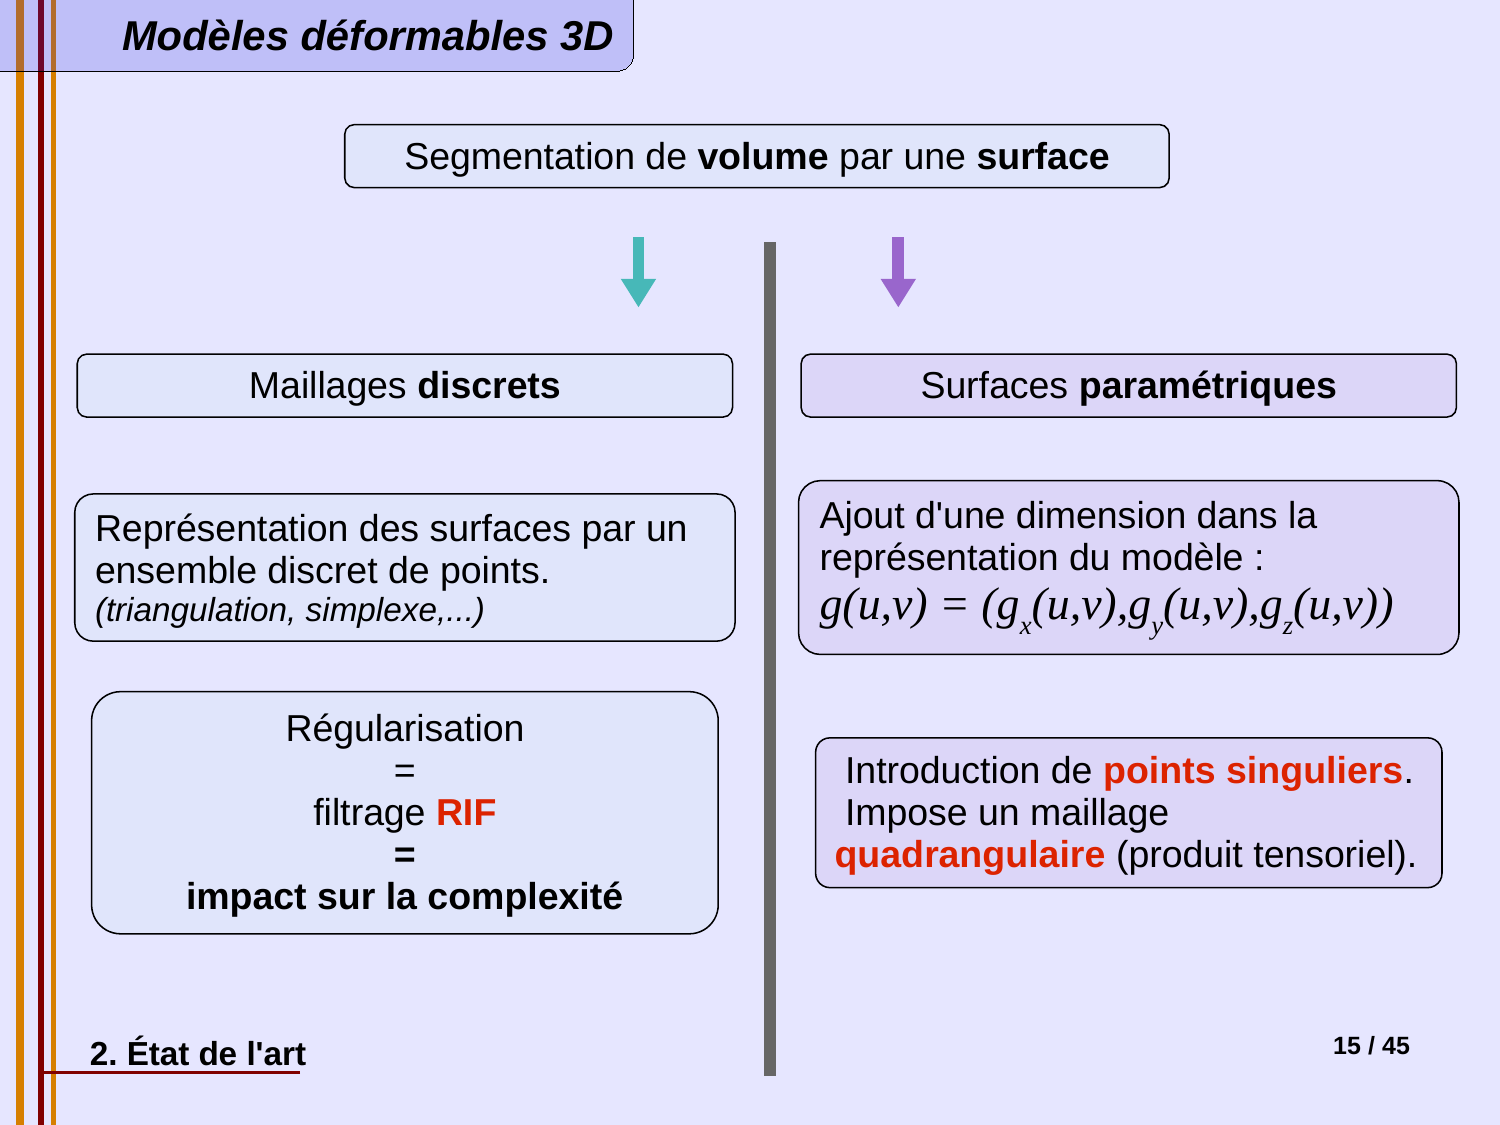

Modèles déformables 3D
Segmentation de volume par une surface
Maillages discrets
Surfaces paramétriques
Ajout d'une dimension dans la représentation du modèle :
g(u,v) = (gx(u,v),gy(u,v),gz(u,v))
Représentation des surfaces par un ensemble discret de points.
(triangulation, simplexe,...)
Régularisation
=
filtrage RIF
=
impact sur la complexité
 Introduction de points singuliers.
 Impose un maillage quadrangulaire (produit tensoriel).
15
# 2. État de l'art